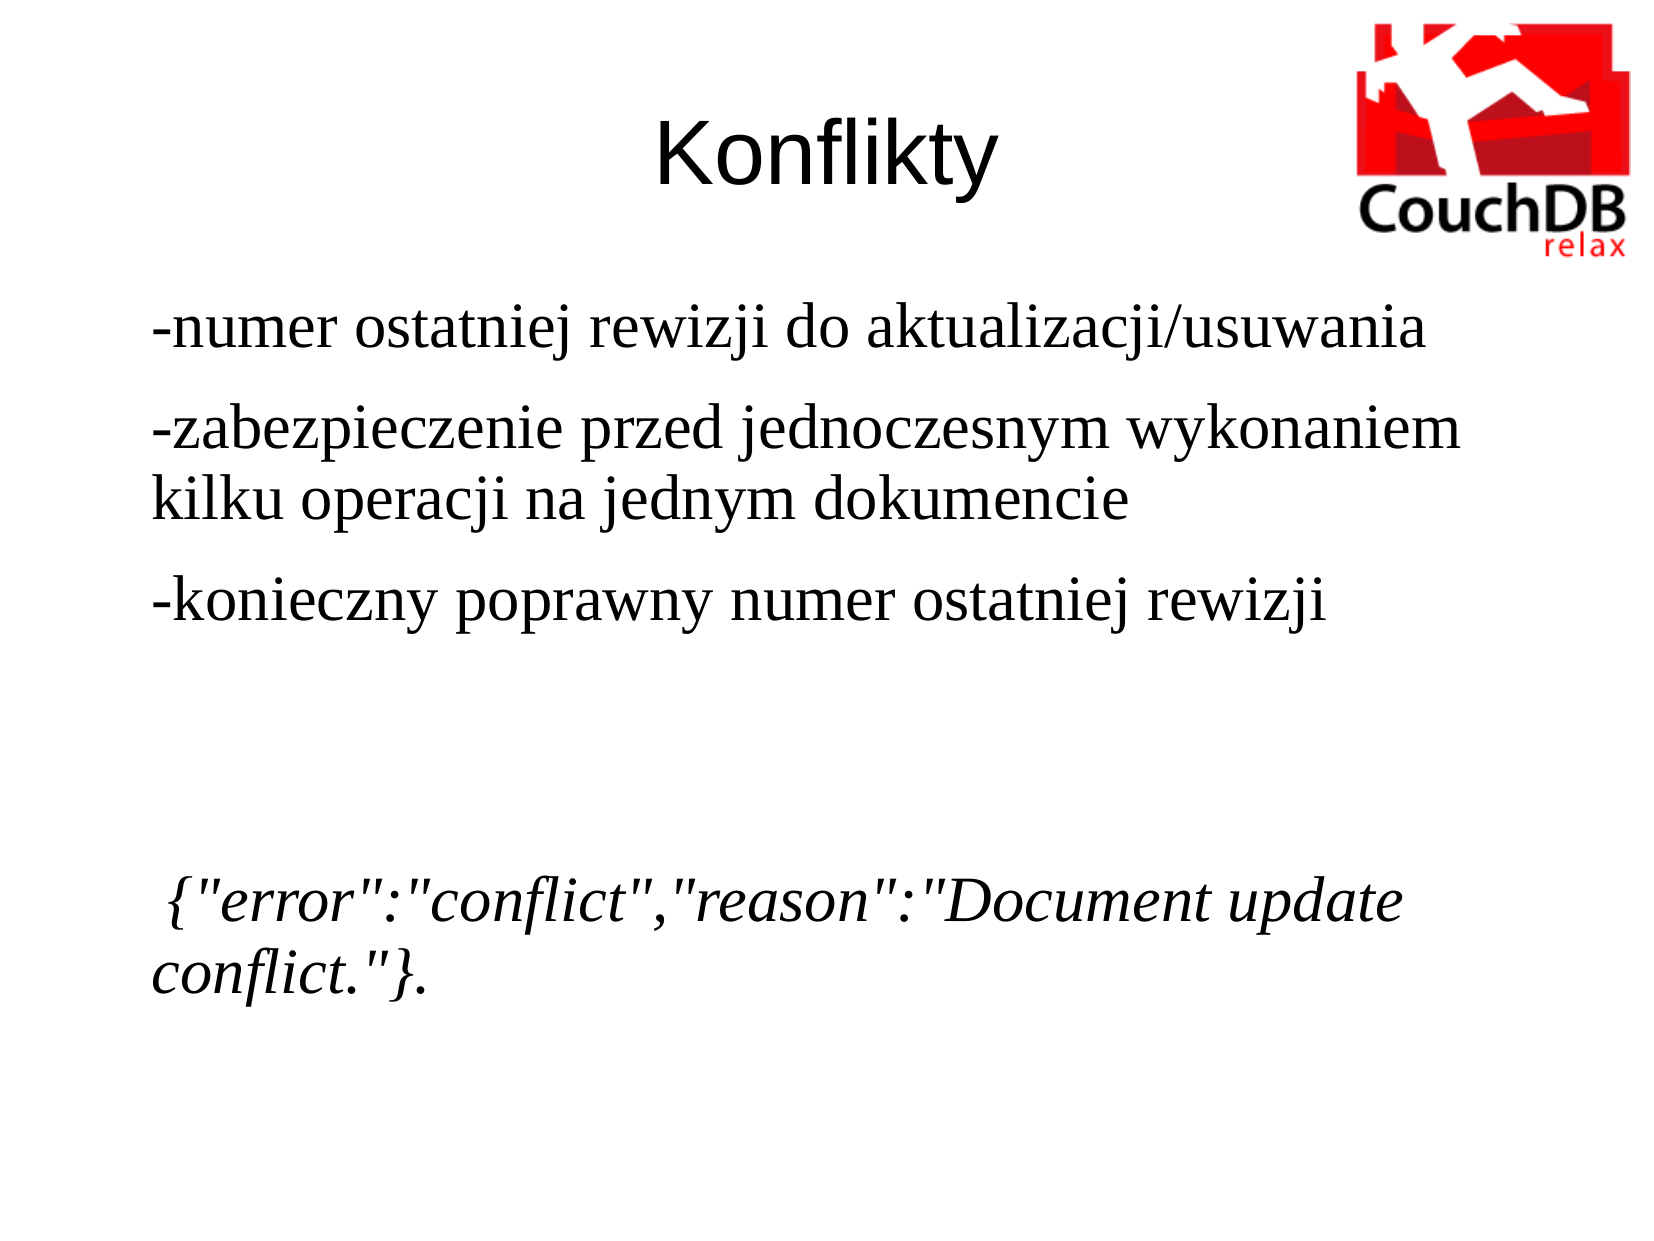

# Konflikty
-numer ostatniej rewizji do aktualizacji/usuwania
-zabezpieczenie przed jednoczesnym wykonaniem kilku operacji na jednym dokumencie
-konieczny poprawny numer ostatniej rewizji
 {"error":"conflict","reason":"Document update conflict."}.